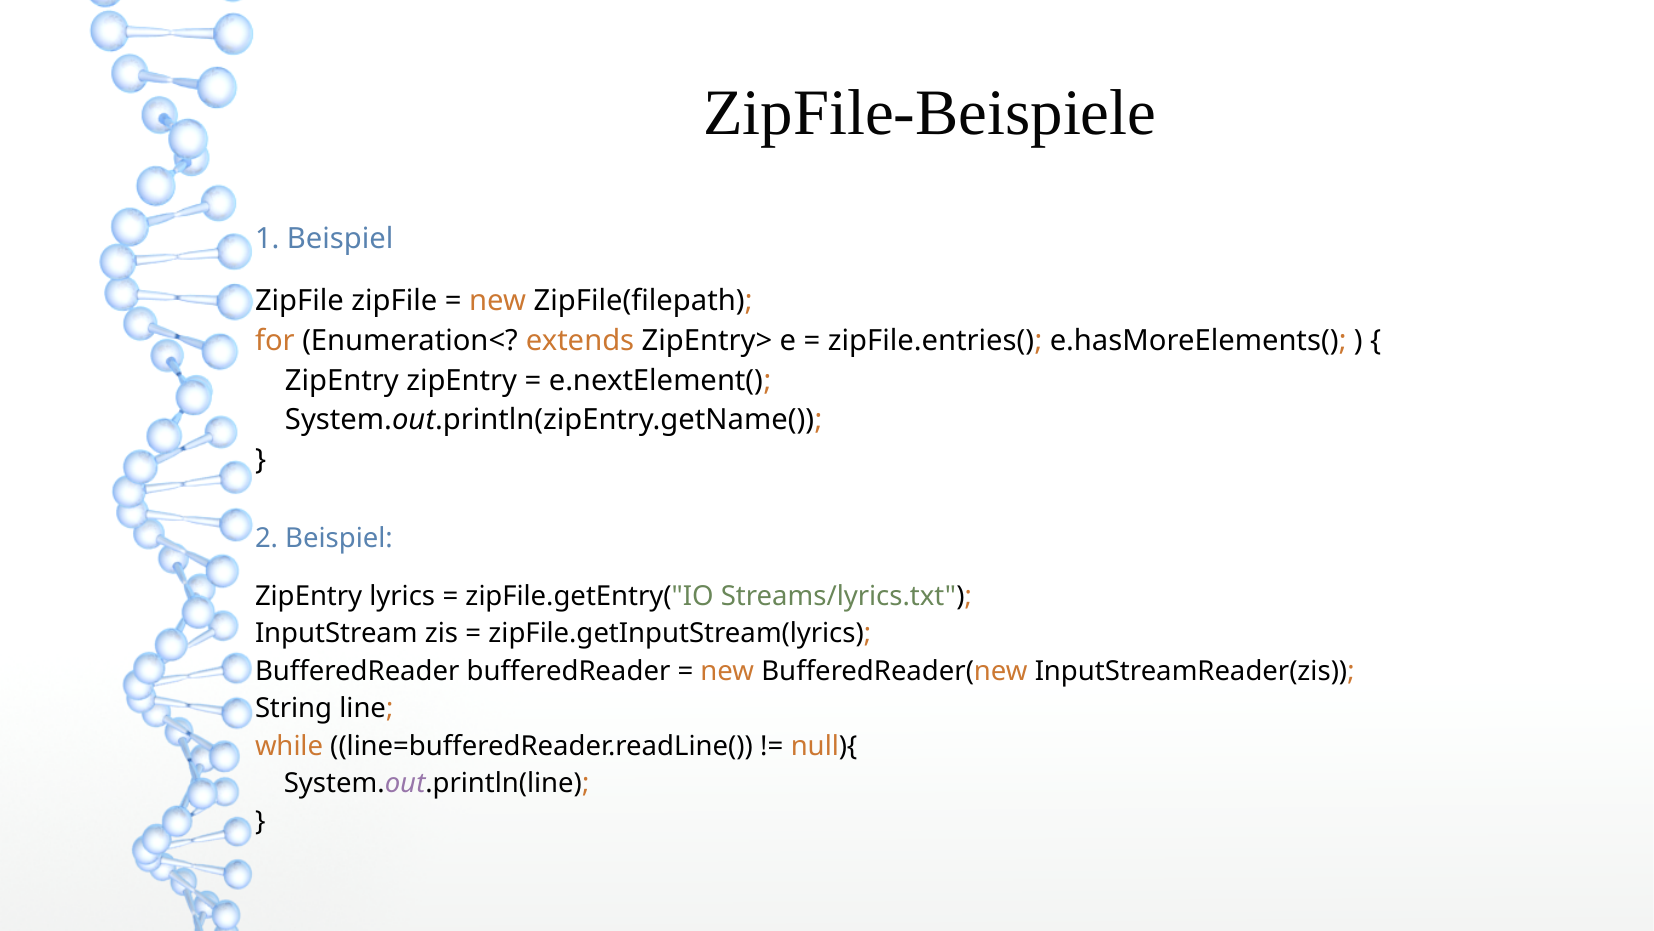

# ZipFile-Beispiele
1. Beispiel
ZipFile zipFile = new ZipFile(filepath);
for (Enumeration<? extends ZipEntry> e = zipFile.entries(); e.hasMoreElements(); ) {
 ZipEntry zipEntry = e.nextElement();
 System.out.println(zipEntry.getName());
}
2. Beispiel:
ZipEntry lyrics = zipFile.getEntry("IO Streams/lyrics.txt");
InputStream zis = zipFile.getInputStream(lyrics);
BufferedReader bufferedReader = new BufferedReader(new InputStreamReader(zis));
String line;
while ((line=bufferedReader.readLine()) != null){
 System.out.println(line);
}